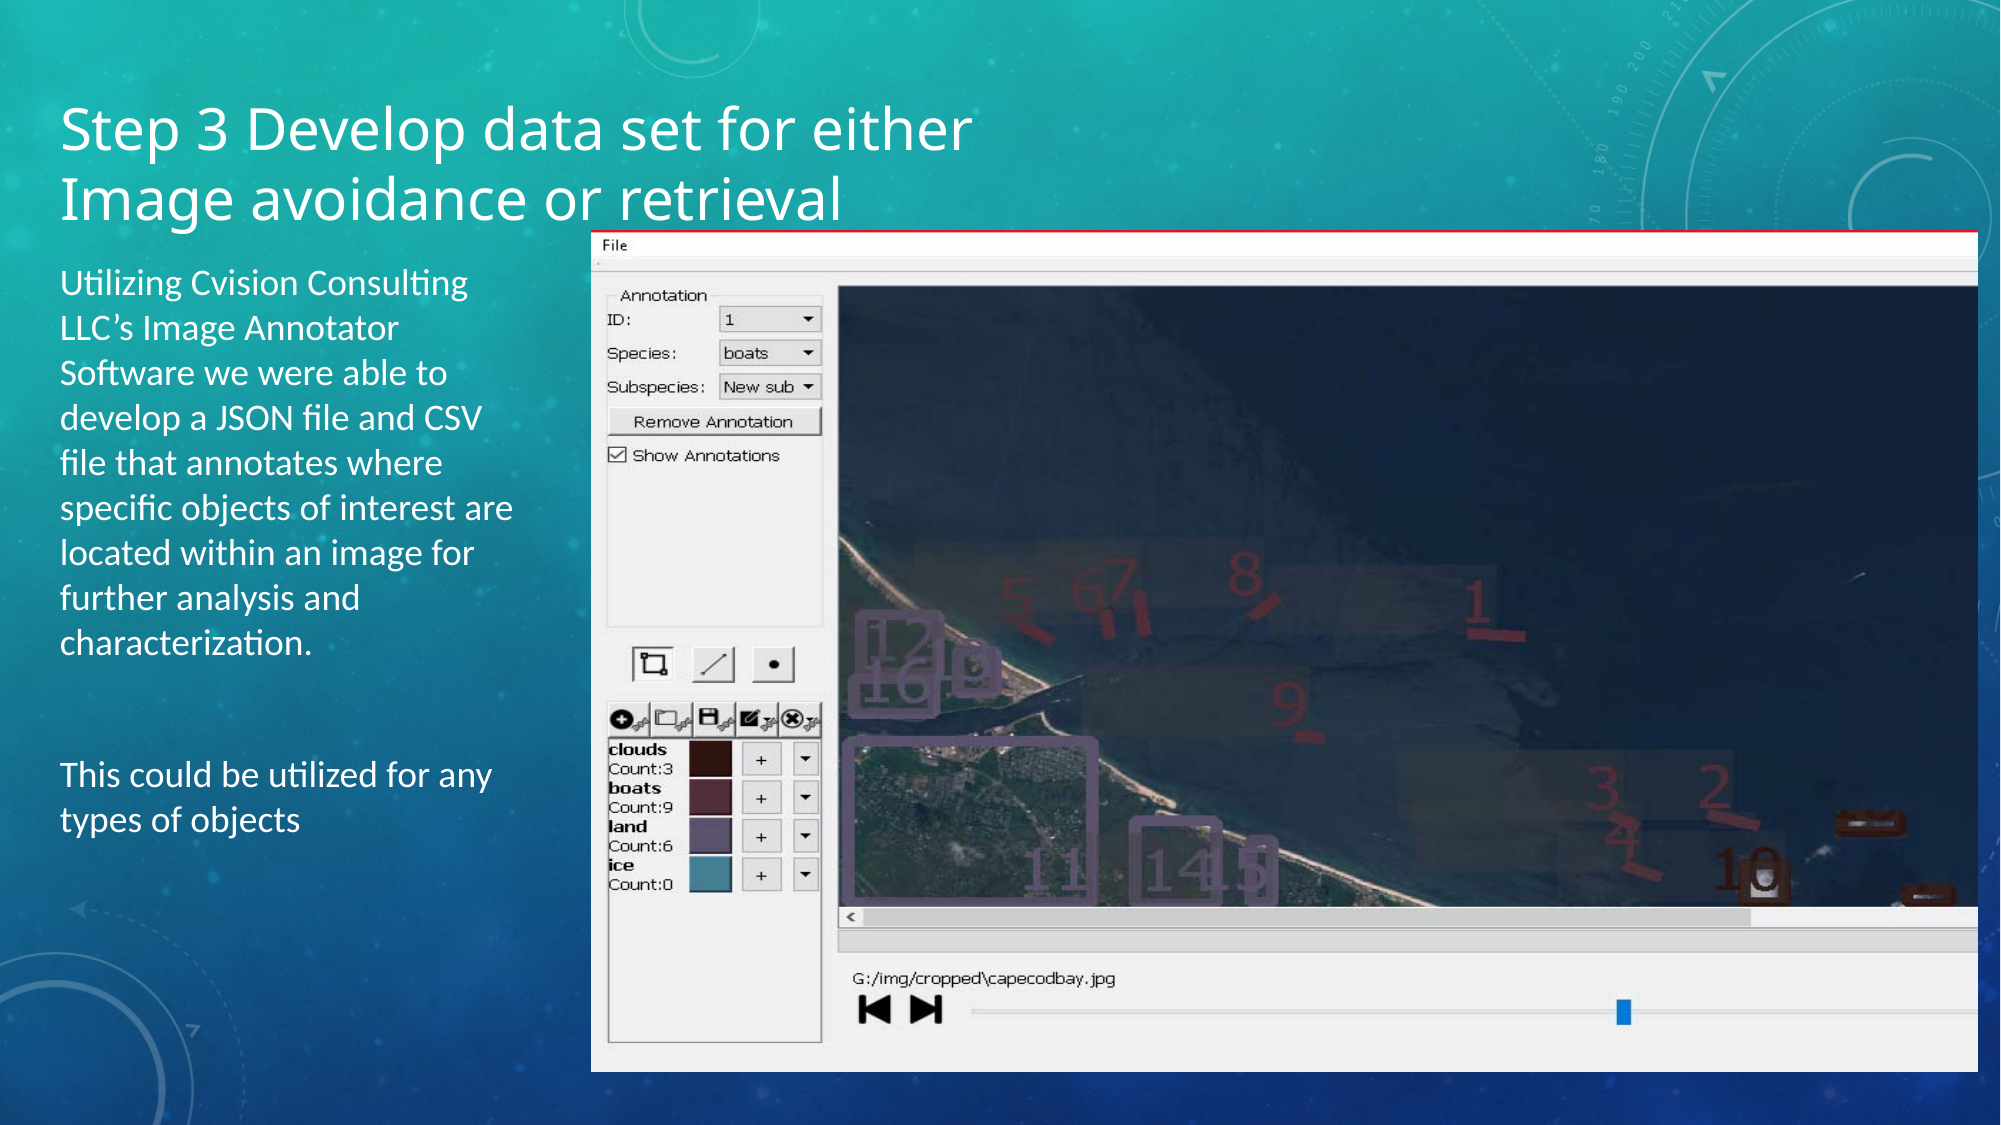

# Step 3 Develop data set for either Image avoidance or retrieval
Utilizing Cvision Consulting LLC’s Image Annotator Software we were able to develop a JSON file and CSV file that annotates where specific objects of interest are located within an image for further analysis and characterization.
This could be utilized for any types of objects